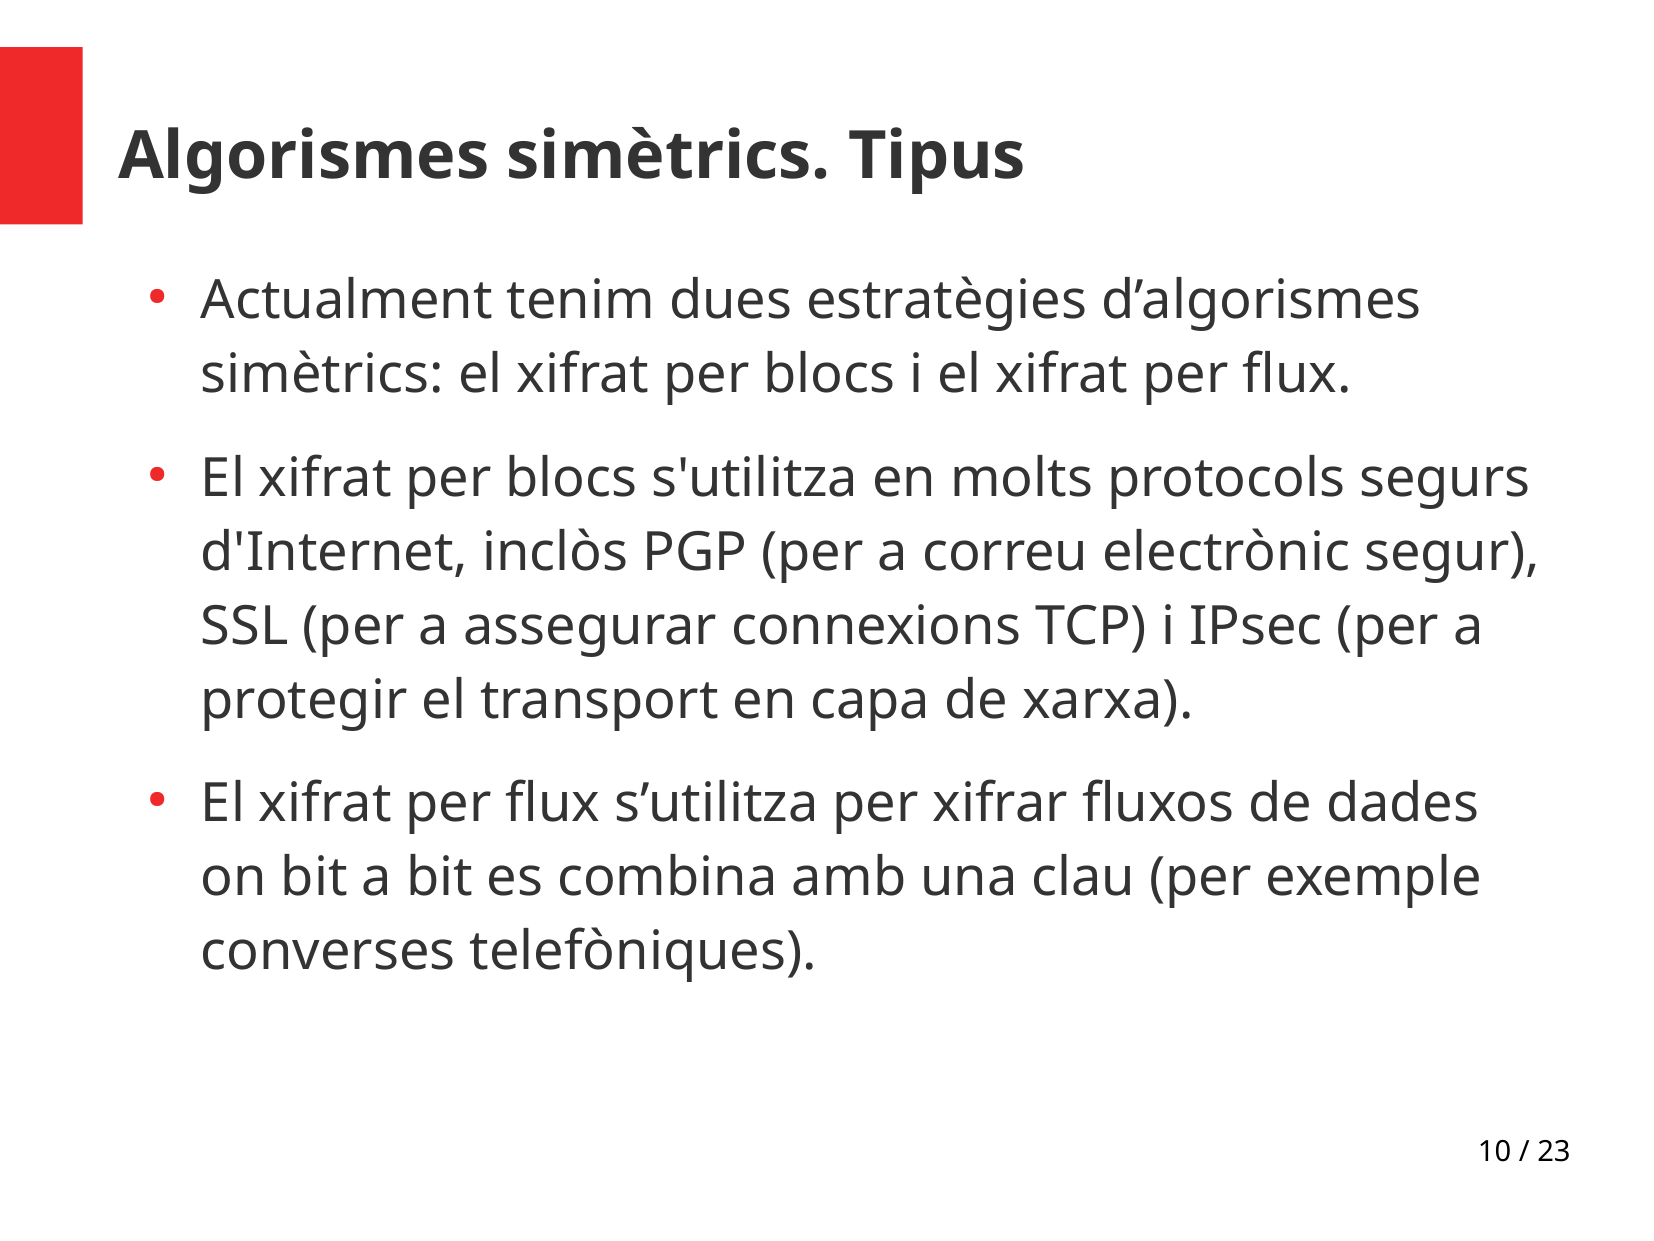

# Algorismes simètrics. Tipus
Actualment tenim dues estratègies d’algorismes simètrics: el xifrat per blocs i el xifrat per flux.
El xifrat per blocs s'utilitza en molts protocols segurs d'Internet, inclòs PGP (per a correu electrònic segur), SSL (per a assegurar connexions TCP) i IPsec (per a protegir el transport en capa de xarxa).
El xifrat per flux s’utilitza per xifrar fluxos de dades on bit a bit es combina amb una clau (per exemple converses telefòniques).
10